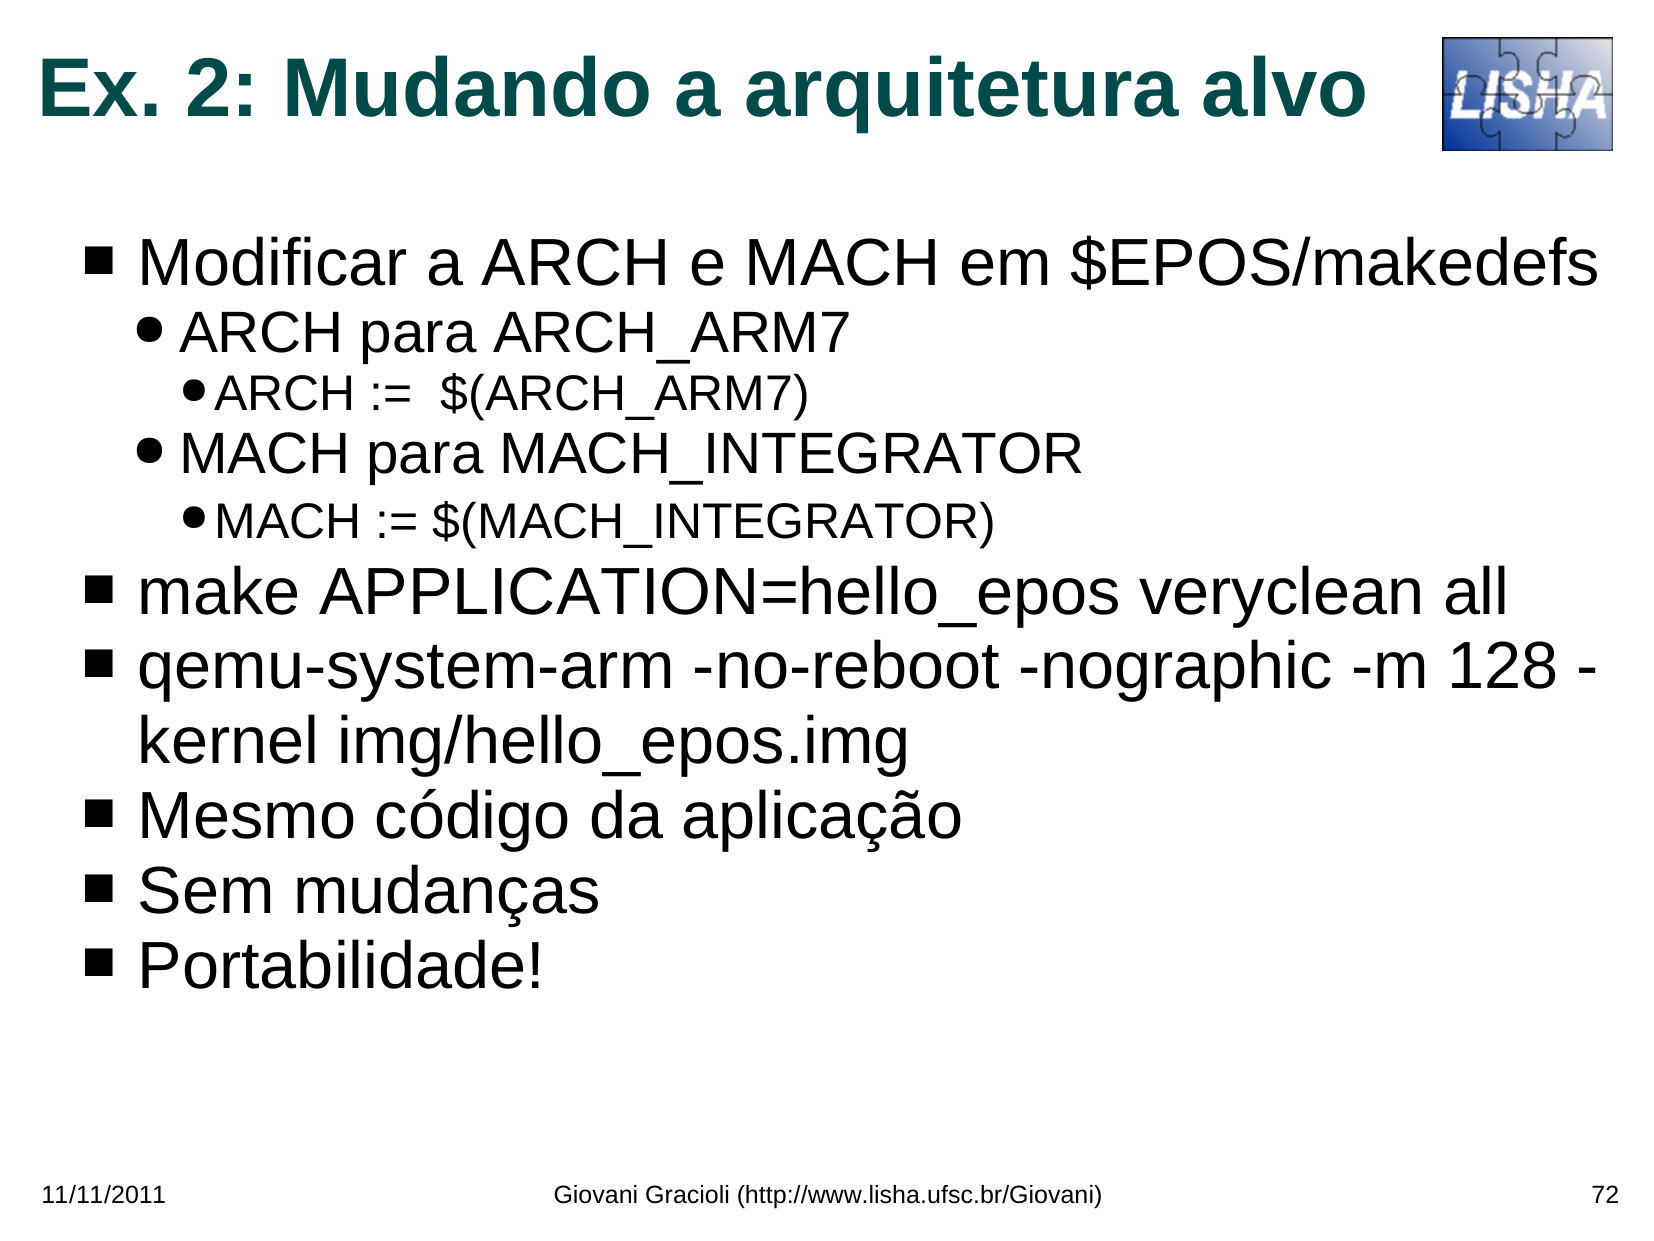

# Ex. 2: Mudando a arquitetura alvo
Modificar a ARCH e MACH em $EPOS/makedefs
ARCH para ARCH_ARM7
ARCH := $(ARCH_ARM7)
MACH para MACH_INTEGRATOR
MACH := ﻿$(MACH_INTEGRATOR)
make APPLICATION=hello_epos veryclean all
qemu-system-arm -no-reboot -nographic -m 128 -kernel img/hello_epos.img
Mesmo código da aplicação
Sem mudanças
Portabilidade!